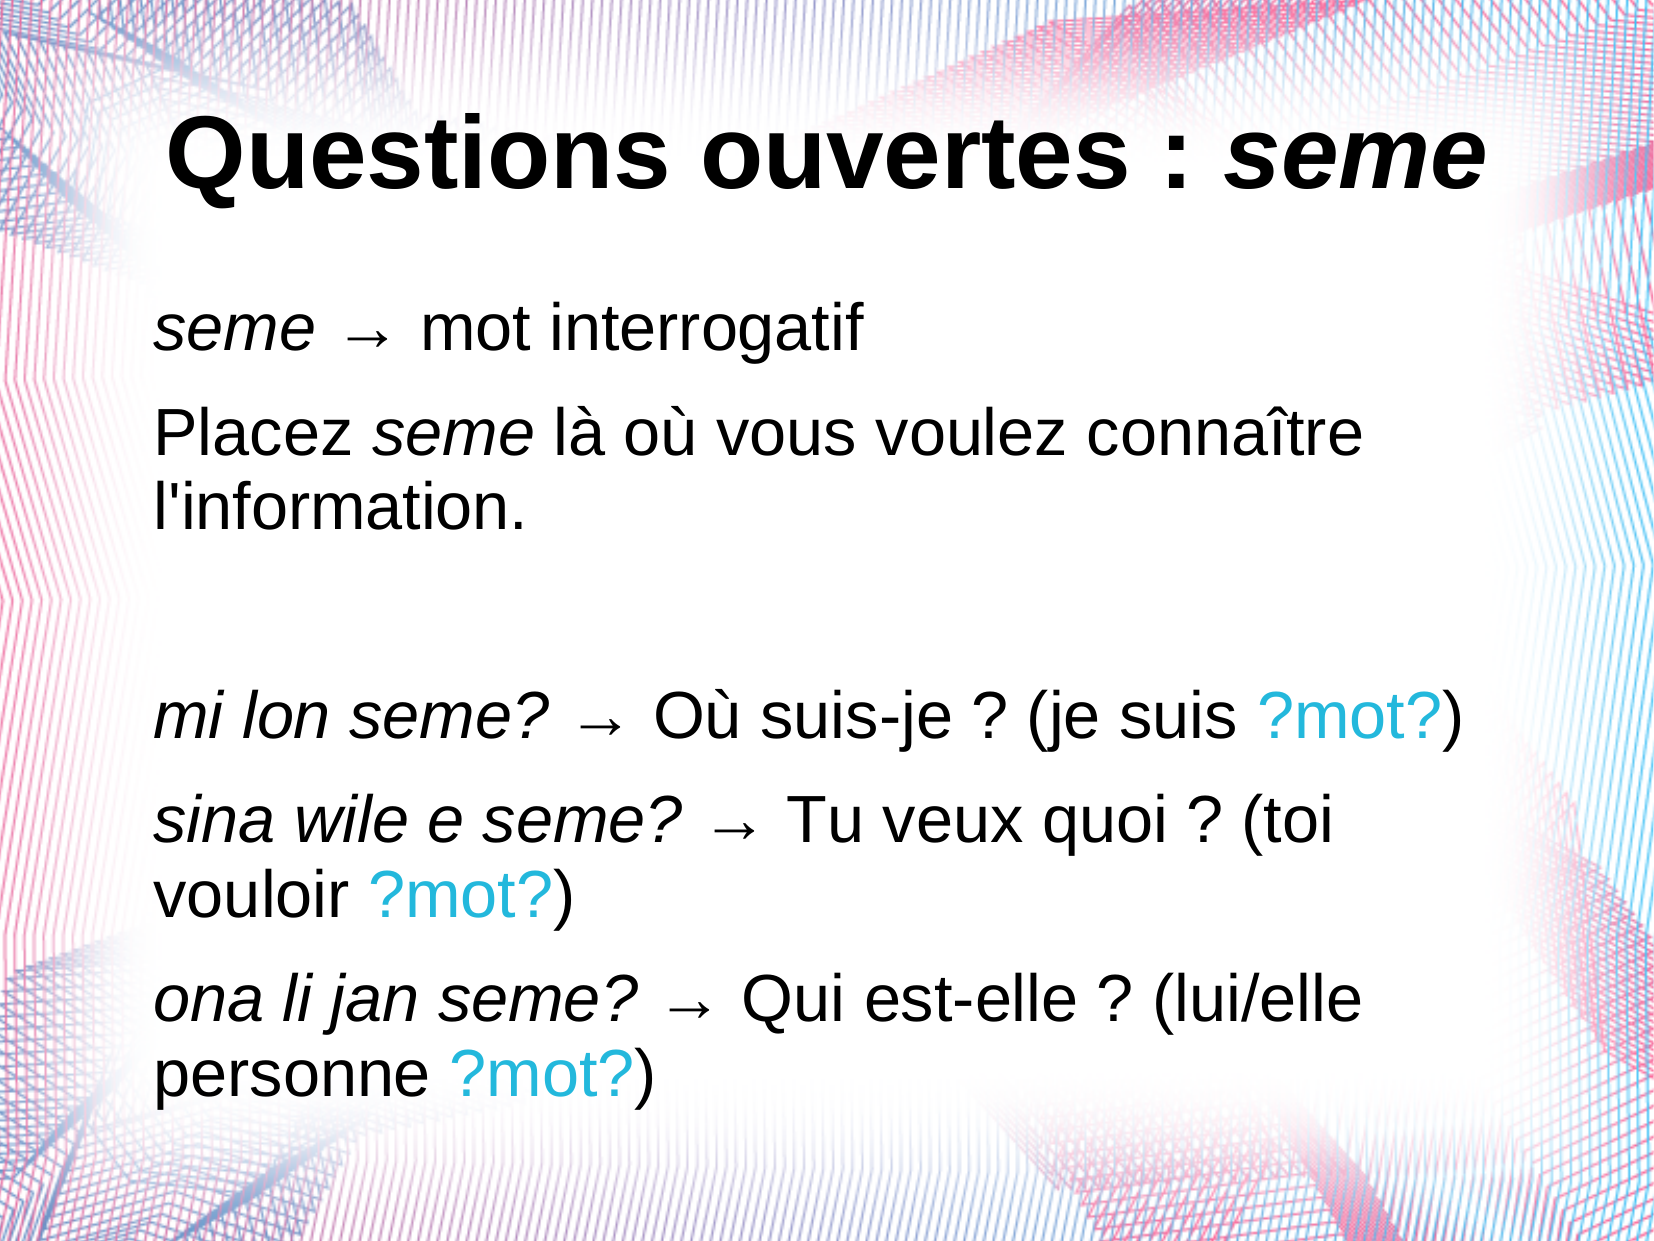

# Questions ouvertes : seme
seme → mot interrogatif
Placez seme là où vous voulez connaître l'information.
mi lon seme? → Où suis-je ? (je suis ?mot?)
sina wile e seme? → Tu veux quoi ? (toi vouloir ?mot?)
ona li jan seme? → Qui est-elle ? (lui/elle personne ?mot?)